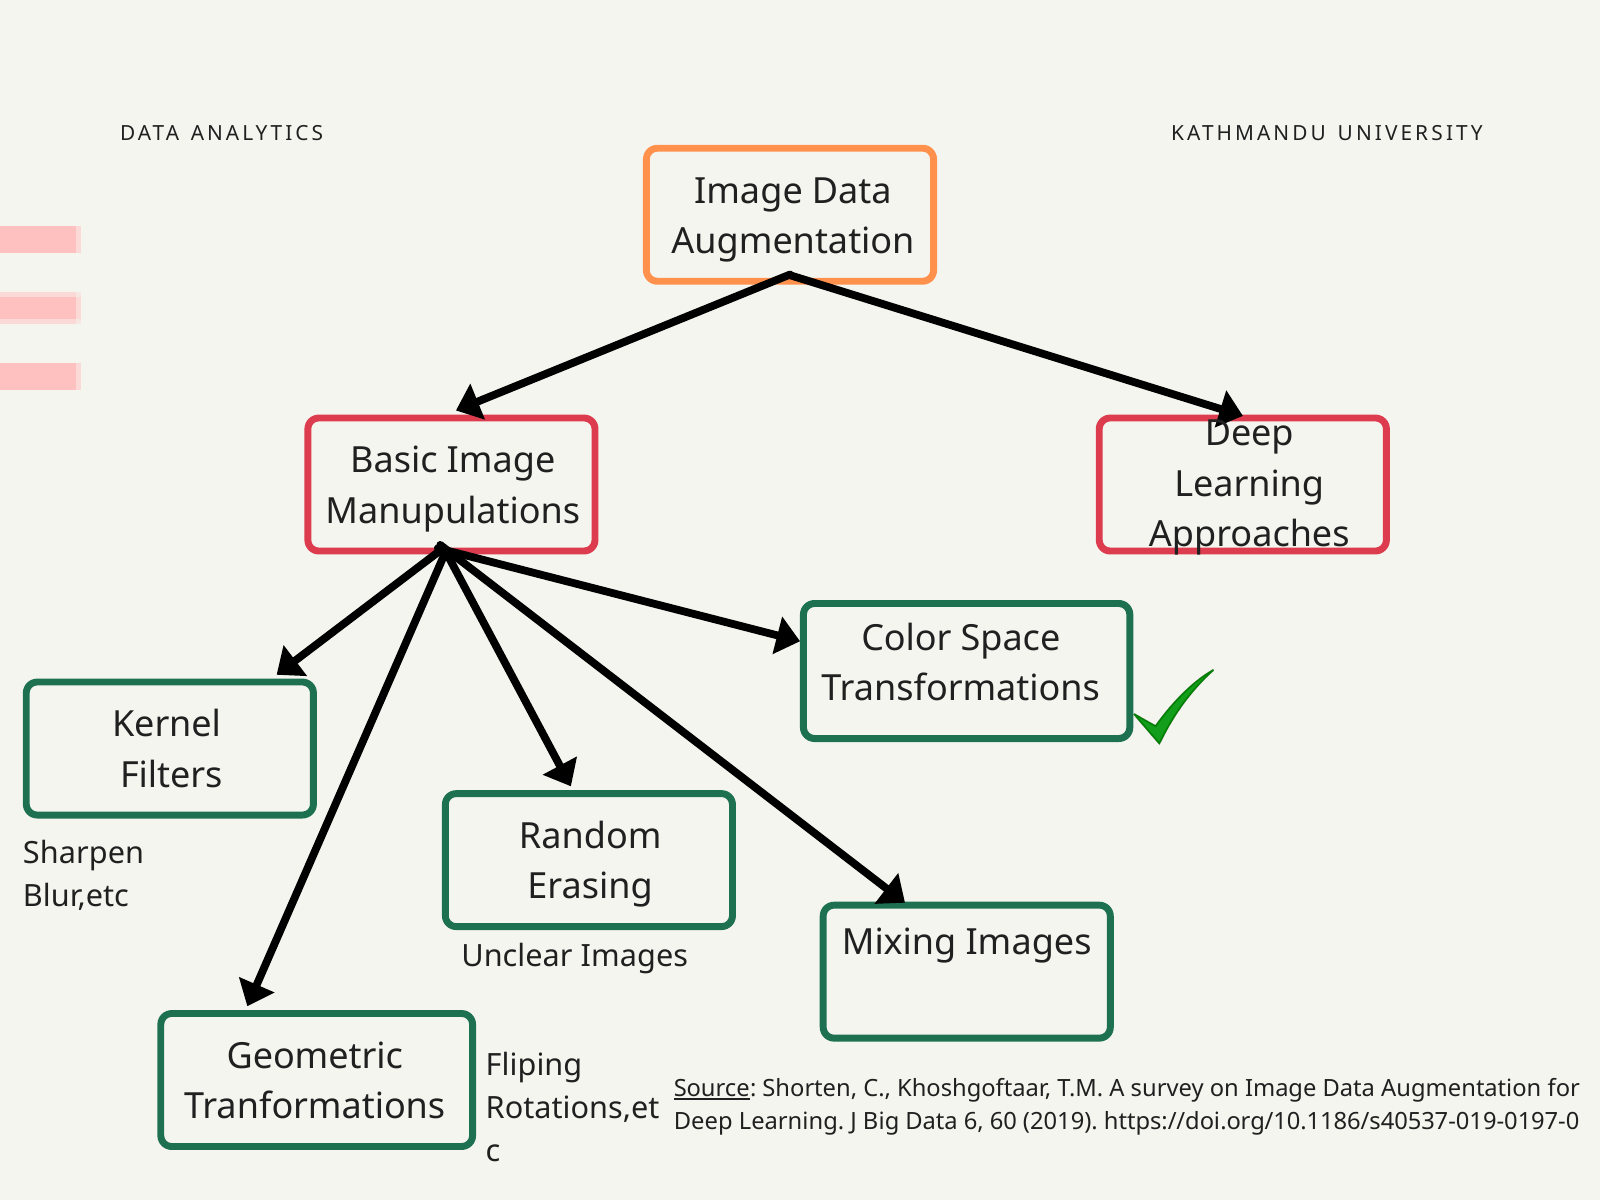

DATA ANALYTICS
KATHMANDU UNIVERSITY
Image Data
Augmentation
Deep Learning
Approaches
Basic Image
Manupulations
Color Space
Transformations
Kernel
Filters
Random
Erasing
Sharpen
Blur,etc
Mixing Images
Unclear Images
Geometric
Tranformations
Fliping
Rotations,etc
Source: Shorten, C., Khoshgoftaar, T.M. A survey on Image Data Augmentation for Deep Learning. J Big Data 6, 60 (2019). https://doi.org/10.1186/s40537-019-0197-0